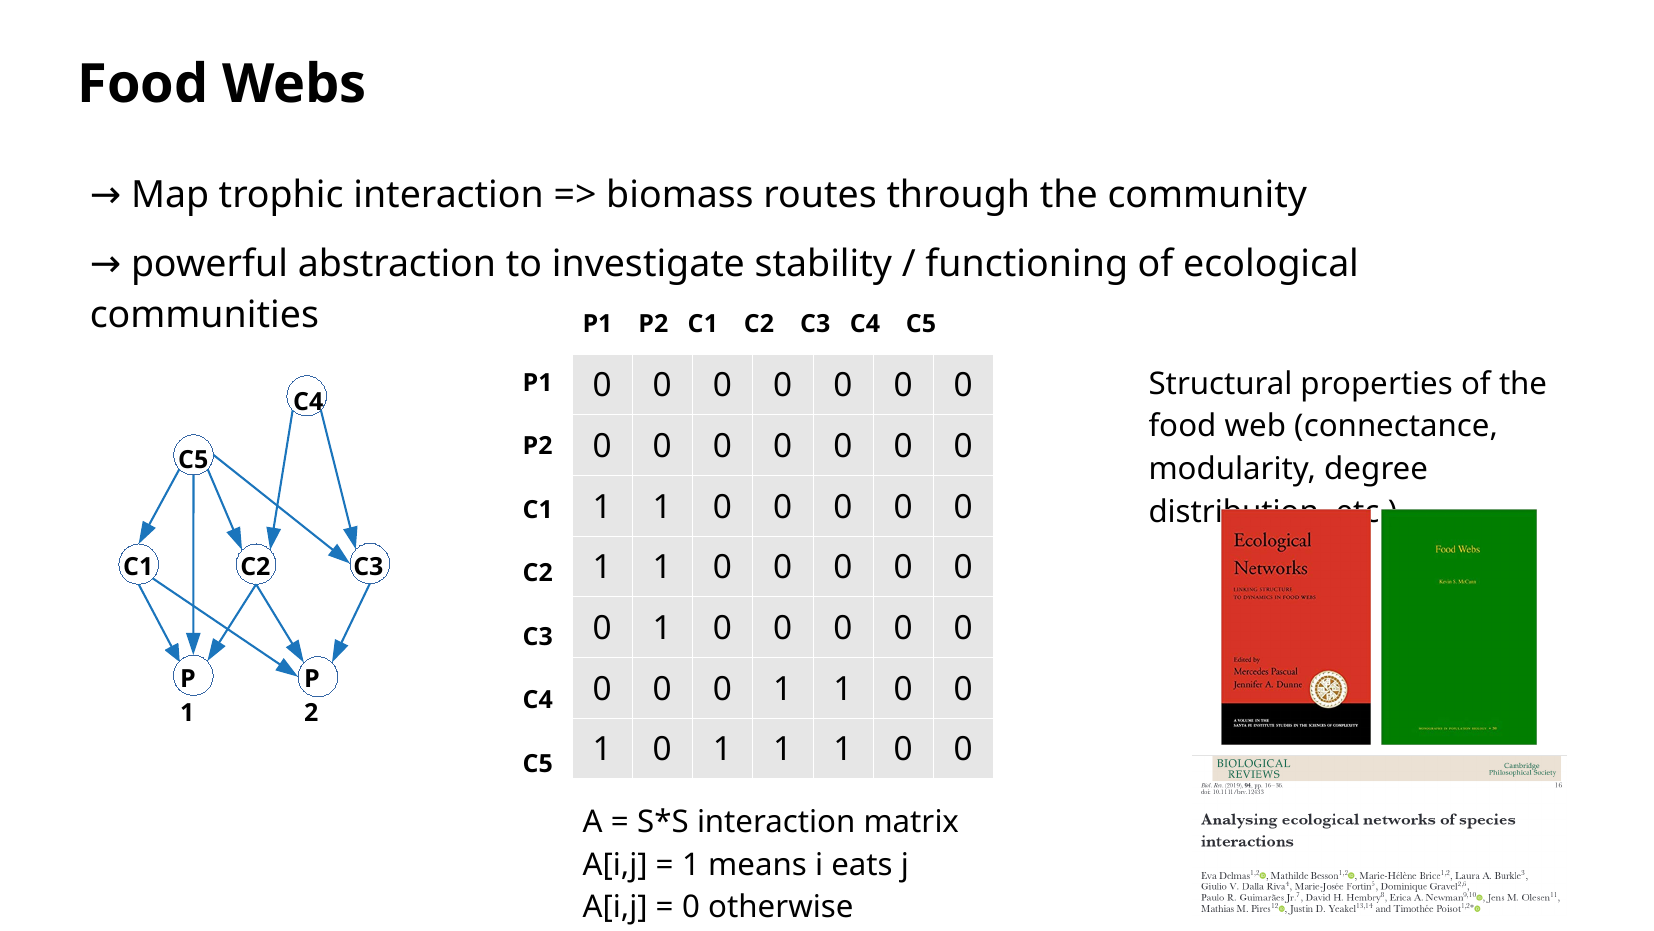

Food Webs
→ Map trophic interaction => biomass routes through the community
→ powerful abstraction to investigate stability / functioning of ecological communities
P1 P2 C1 C2 C3 C4 C5
Structural properties of the food web (connectance, modularity, degree distribution, etc.)
| 0 | 0 | 0 | 0 | 0 | 0 | 0 |
| --- | --- | --- | --- | --- | --- | --- |
| 0 | 0 | 0 | 0 | 0 | 0 | 0 |
| 1 | 1 | 0 | 0 | 0 | 0 | 0 |
| 1 | 1 | 0 | 0 | 0 | 0 | 0 |
| 0 | 1 | 0 | 0 | 0 | 0 | 0 |
| 0 | 0 | 0 | 1 | 1 | 0 | 0 |
| 1 | 0 | 1 | 1 | 1 | 0 | 0 |
P1
P2
C1
C2
C3
C4
C5
C4
C5
C3
C1
C2
P1
P2
A = S*S interaction matrix
A[i,j] = 1 means i eats j
A[i,j] = 0 otherwise